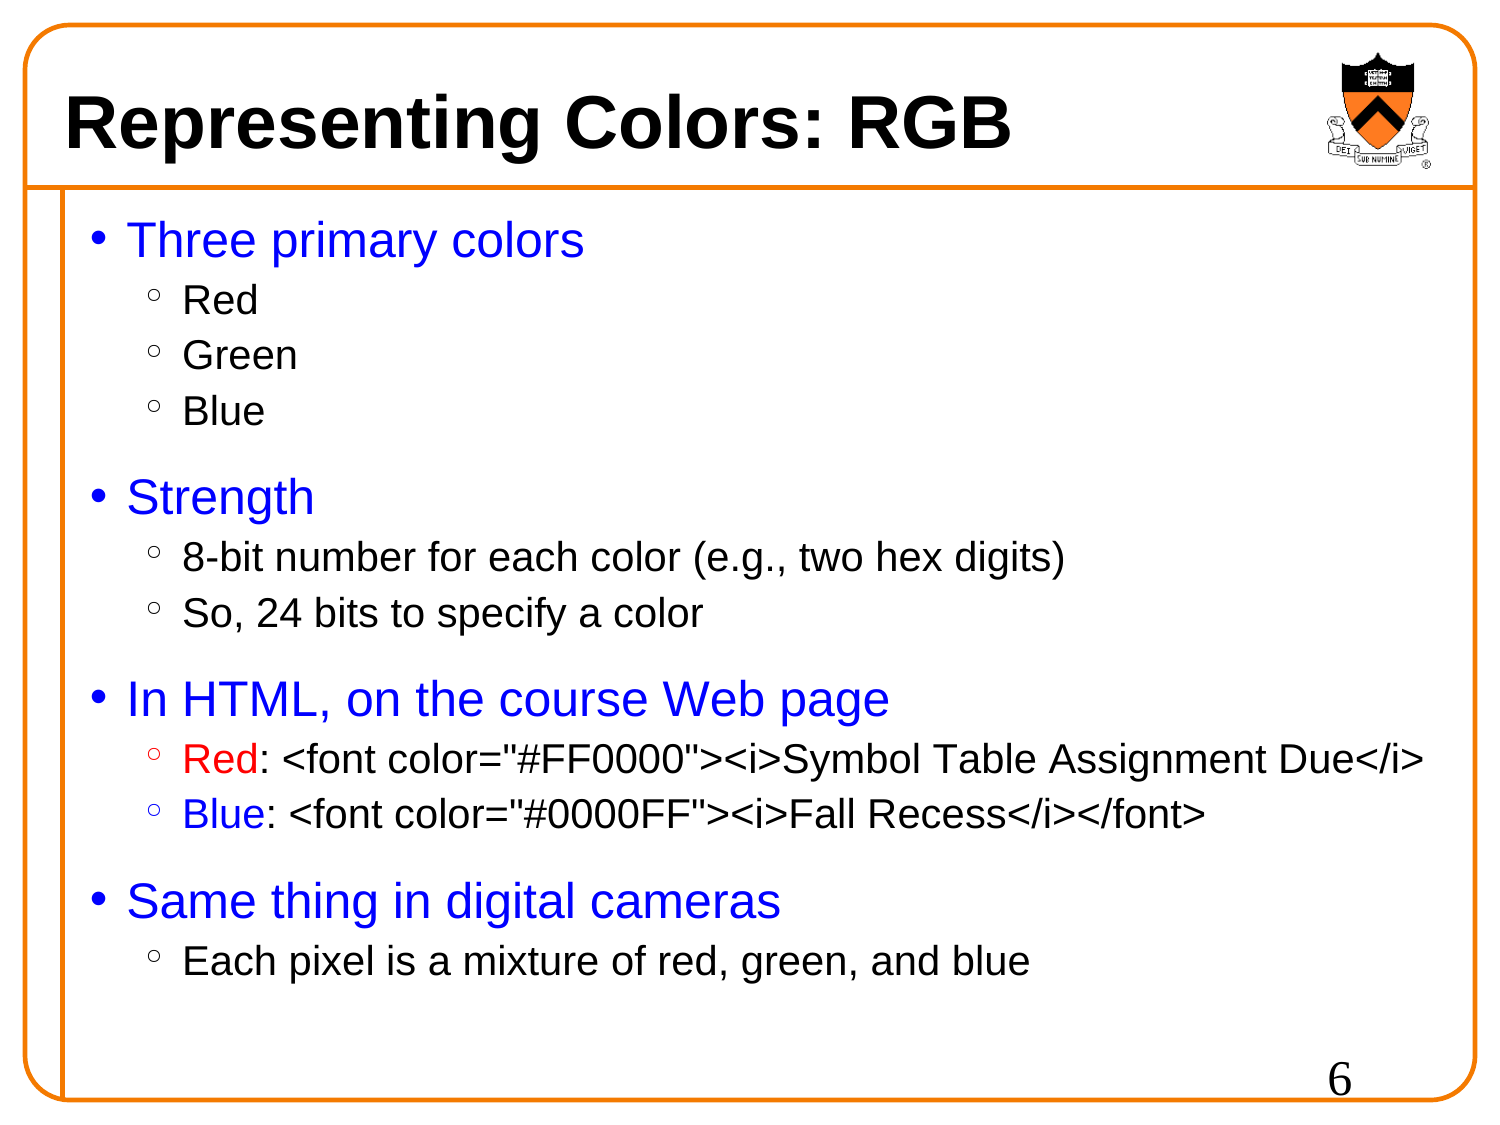

# Representing Colors: RGB
Three primary colors
Red
Green
Blue
Strength
8-bit number for each color (e.g., two hex digits)
So, 24 bits to specify a color
In HTML, on the course Web page
Red: <font color="#FF0000"><i>Symbol Table Assignment Due</i>
Blue: <font color="#0000FF"><i>Fall Recess</i></font>
Same thing in digital cameras
Each pixel is a mixture of red, green, and blue
6